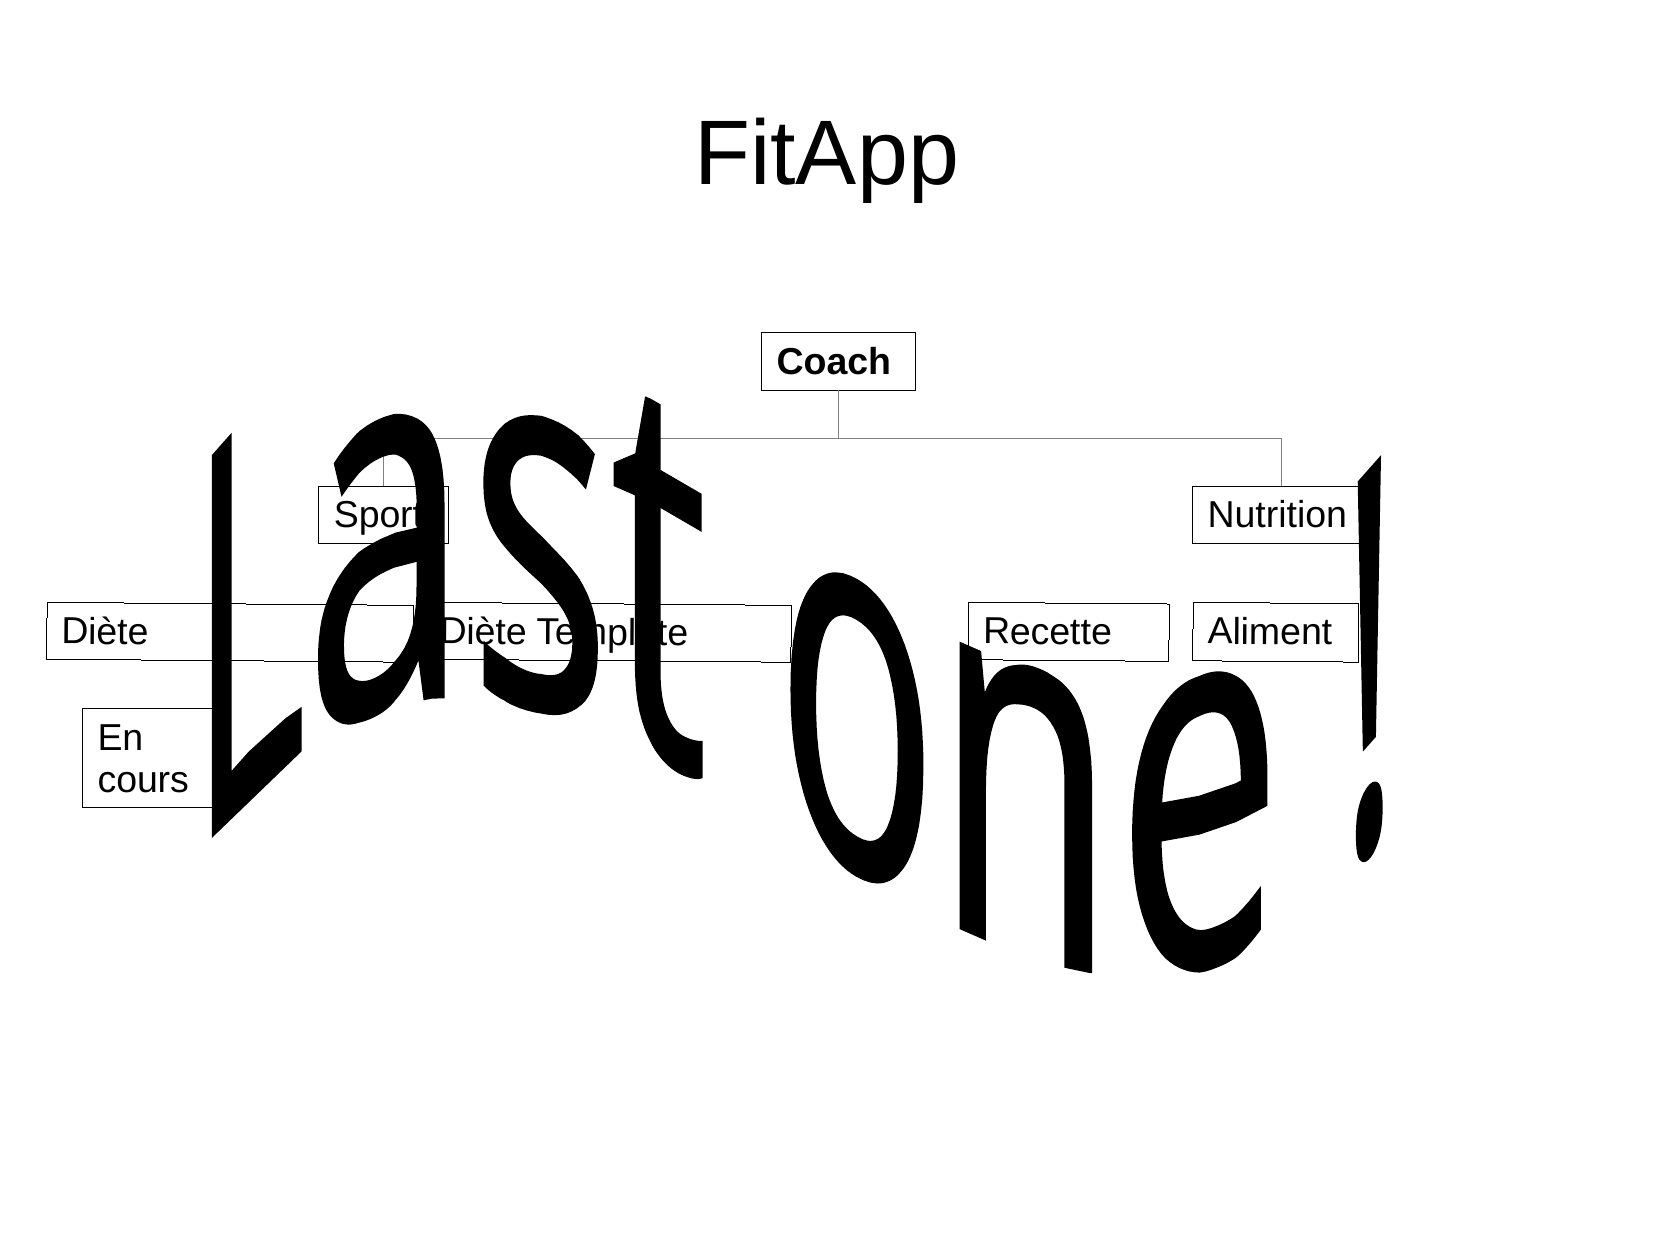

# FitApp
Last one !
Coach
Sport
Nutrition
Aliment
Recette
Diète
Diète Template
En cours